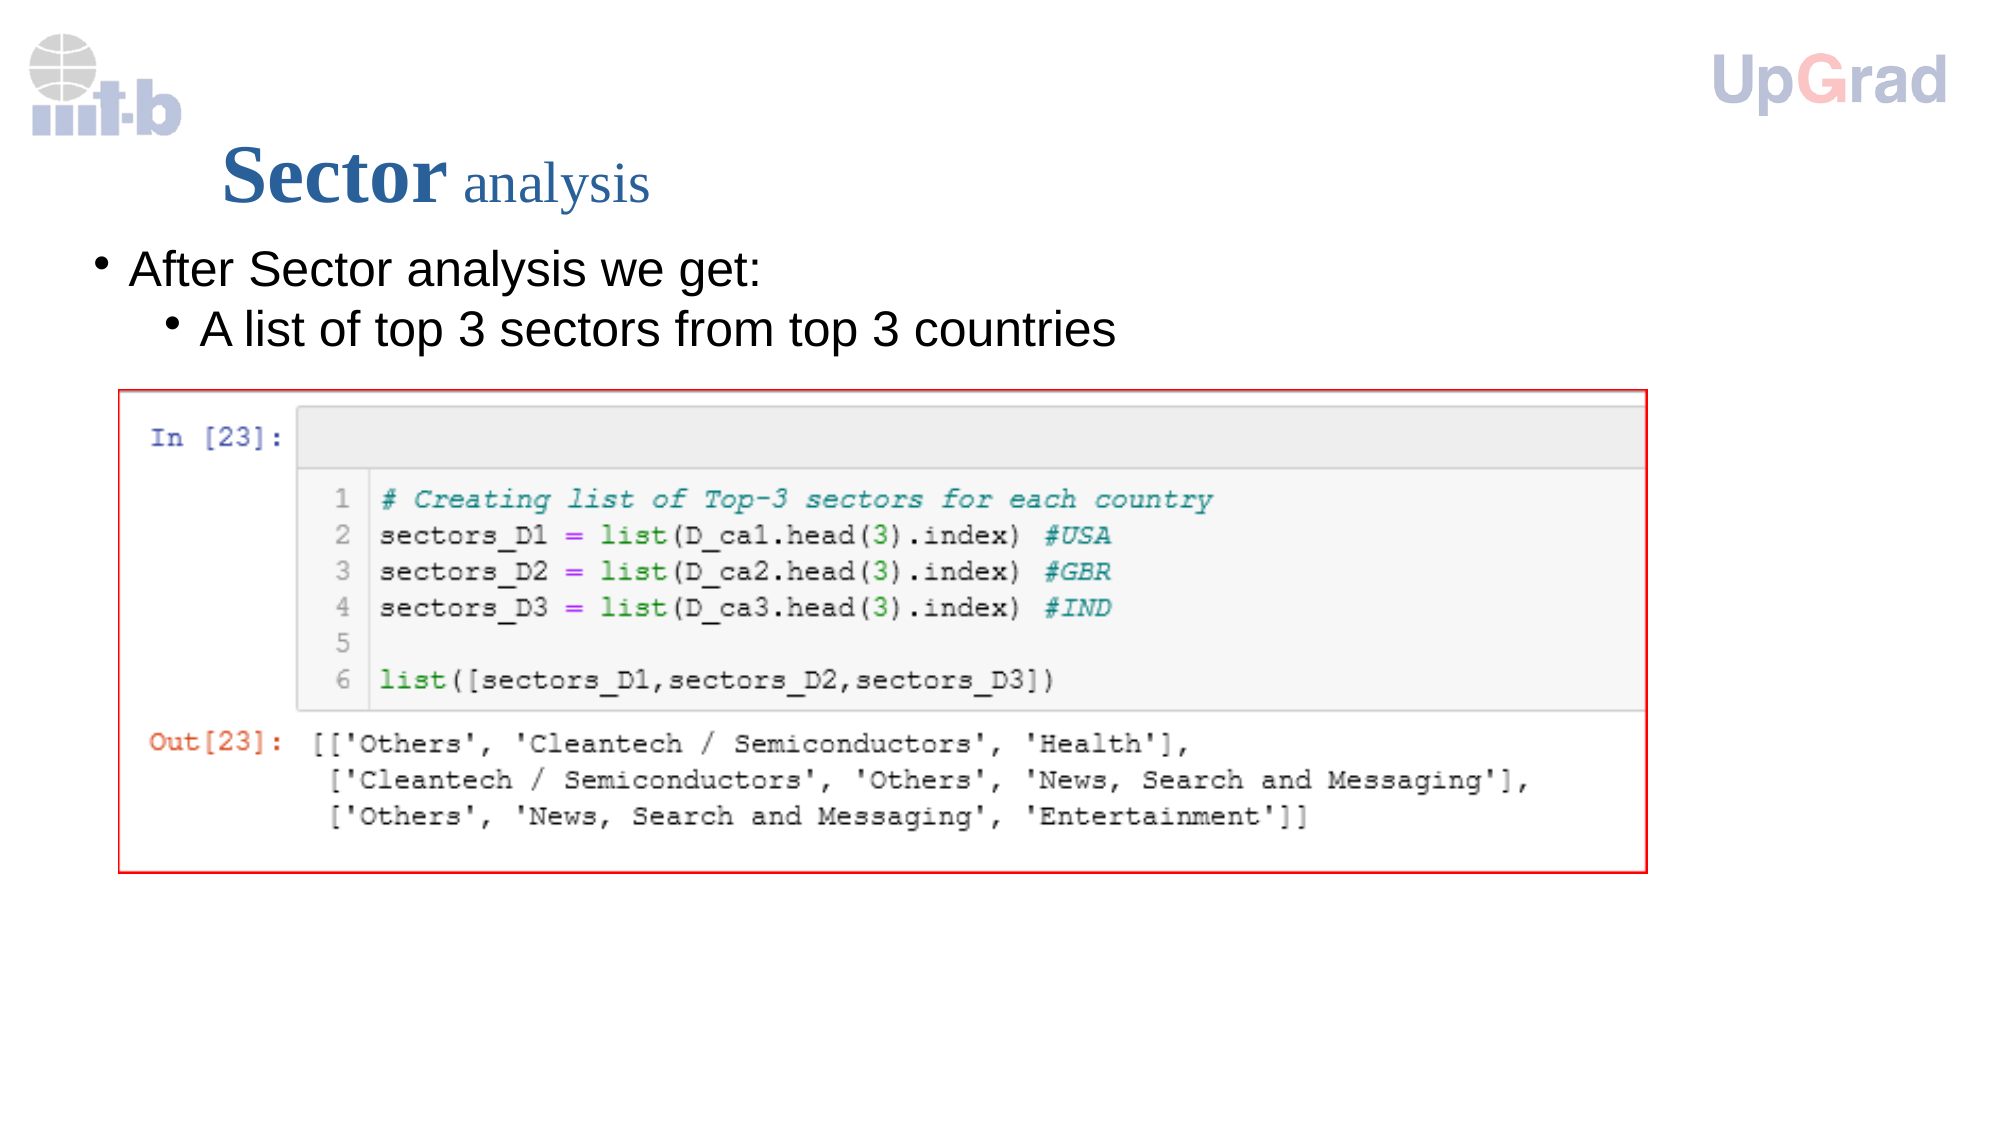

Sector analysis
After Sector analysis we get:
A list of top 3 sectors from top 3 countries